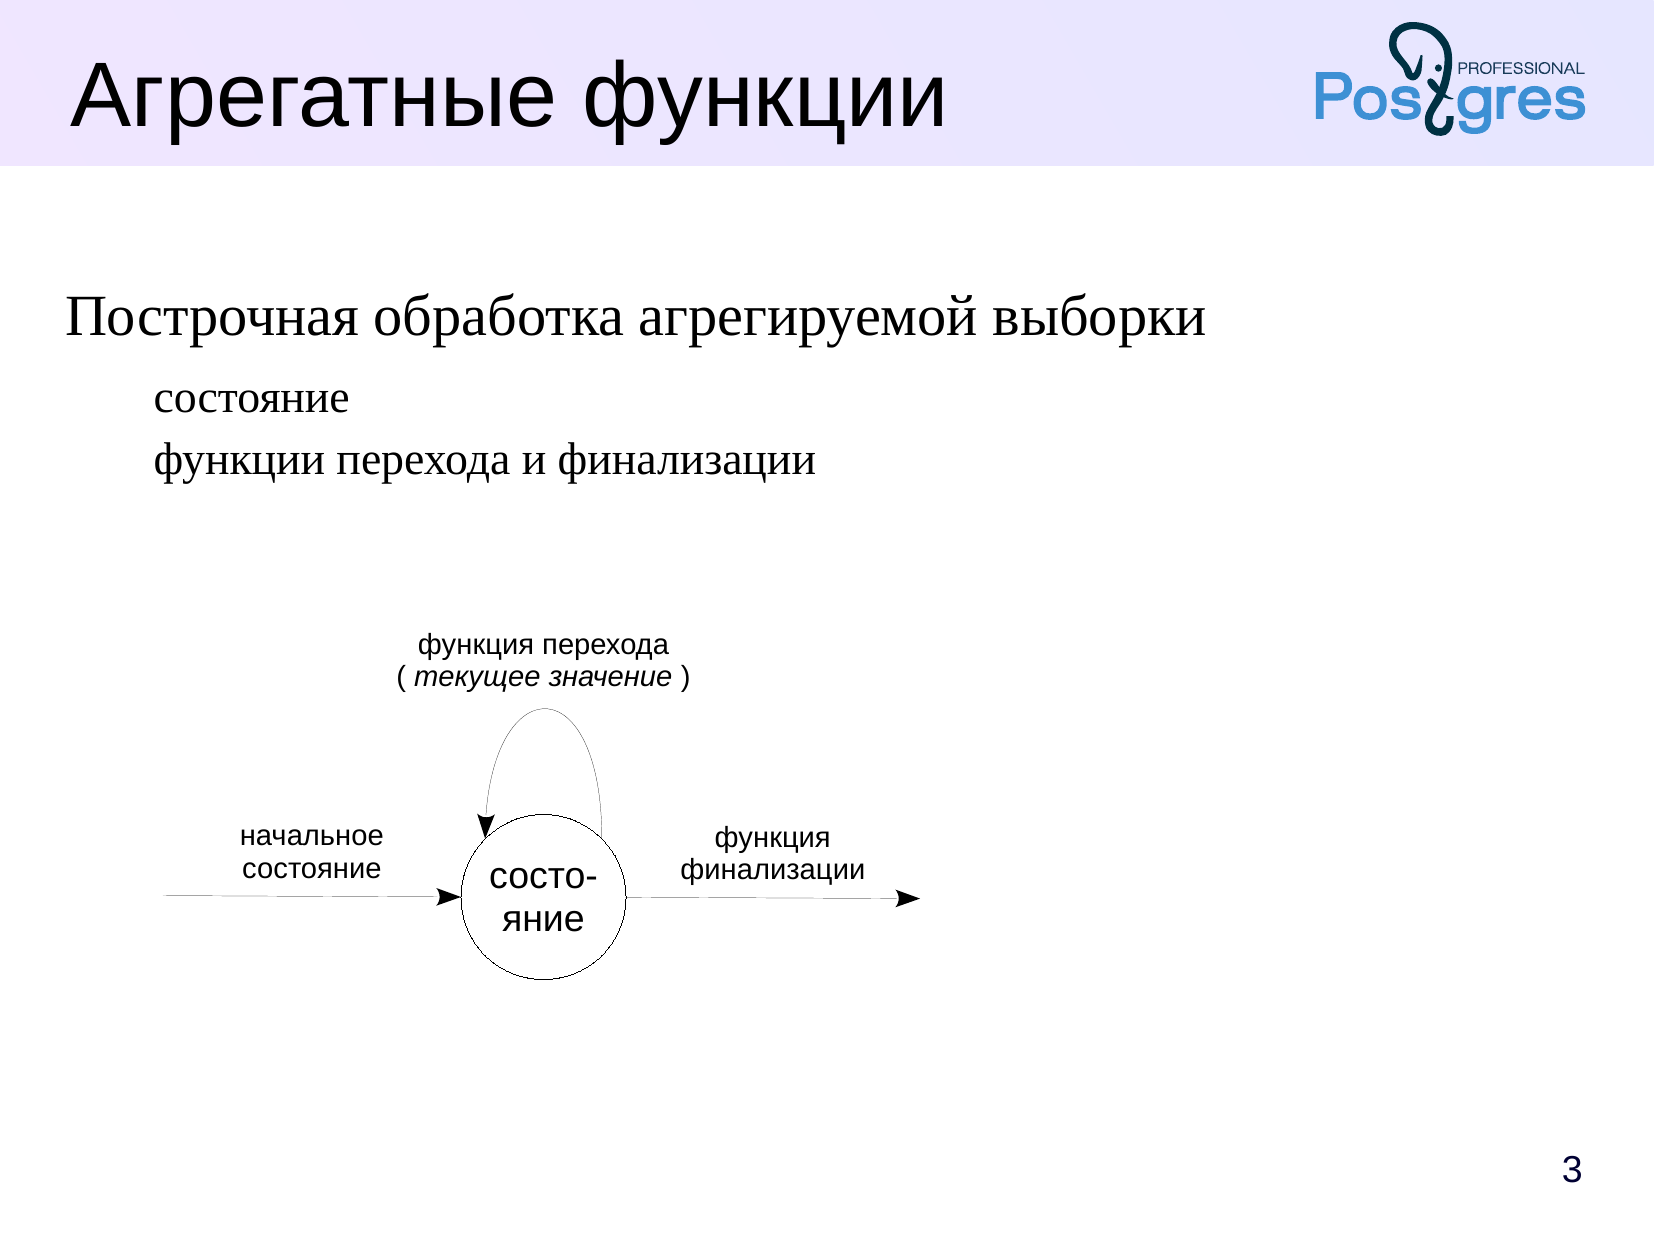

# Агрегатные функции
Построчная обработка агрегируемой выборки
состояние
функции перехода и финализации
состо-
яние